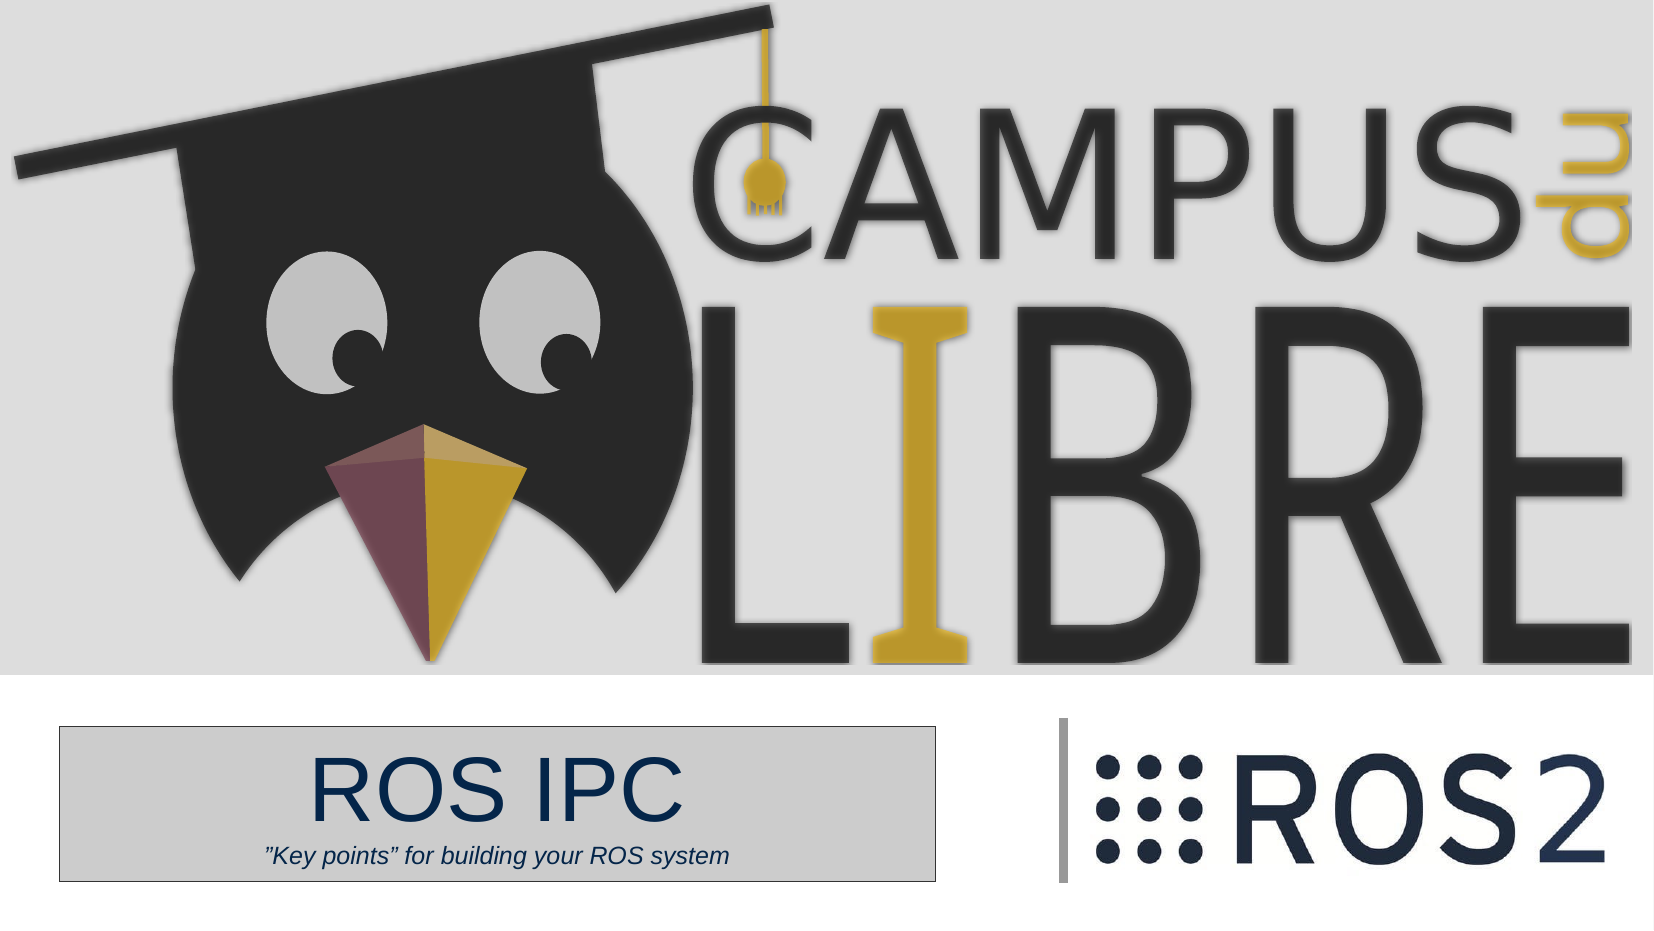

# ROS IPC ”Key points” for building your ROS system